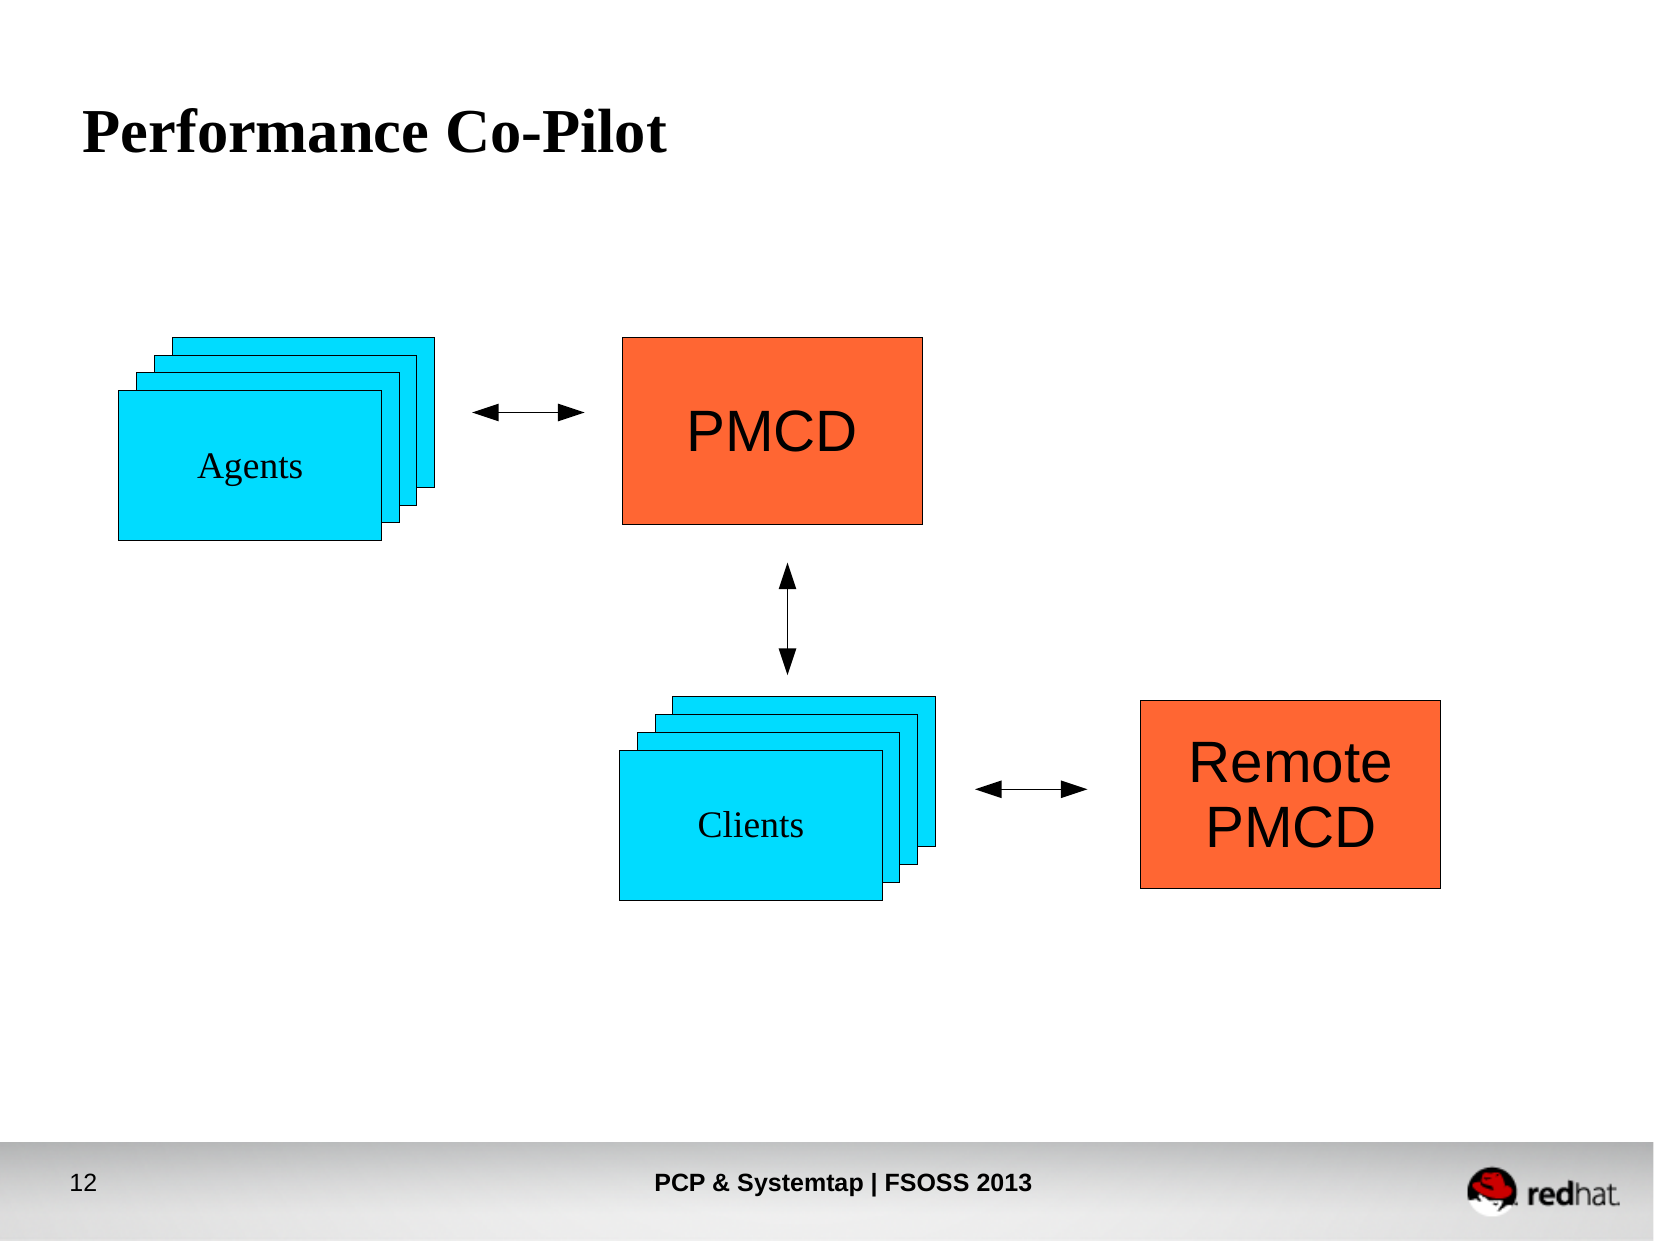

# Performance Co-Pilot
PMCD
Agents
Remote
PMCD
Clients